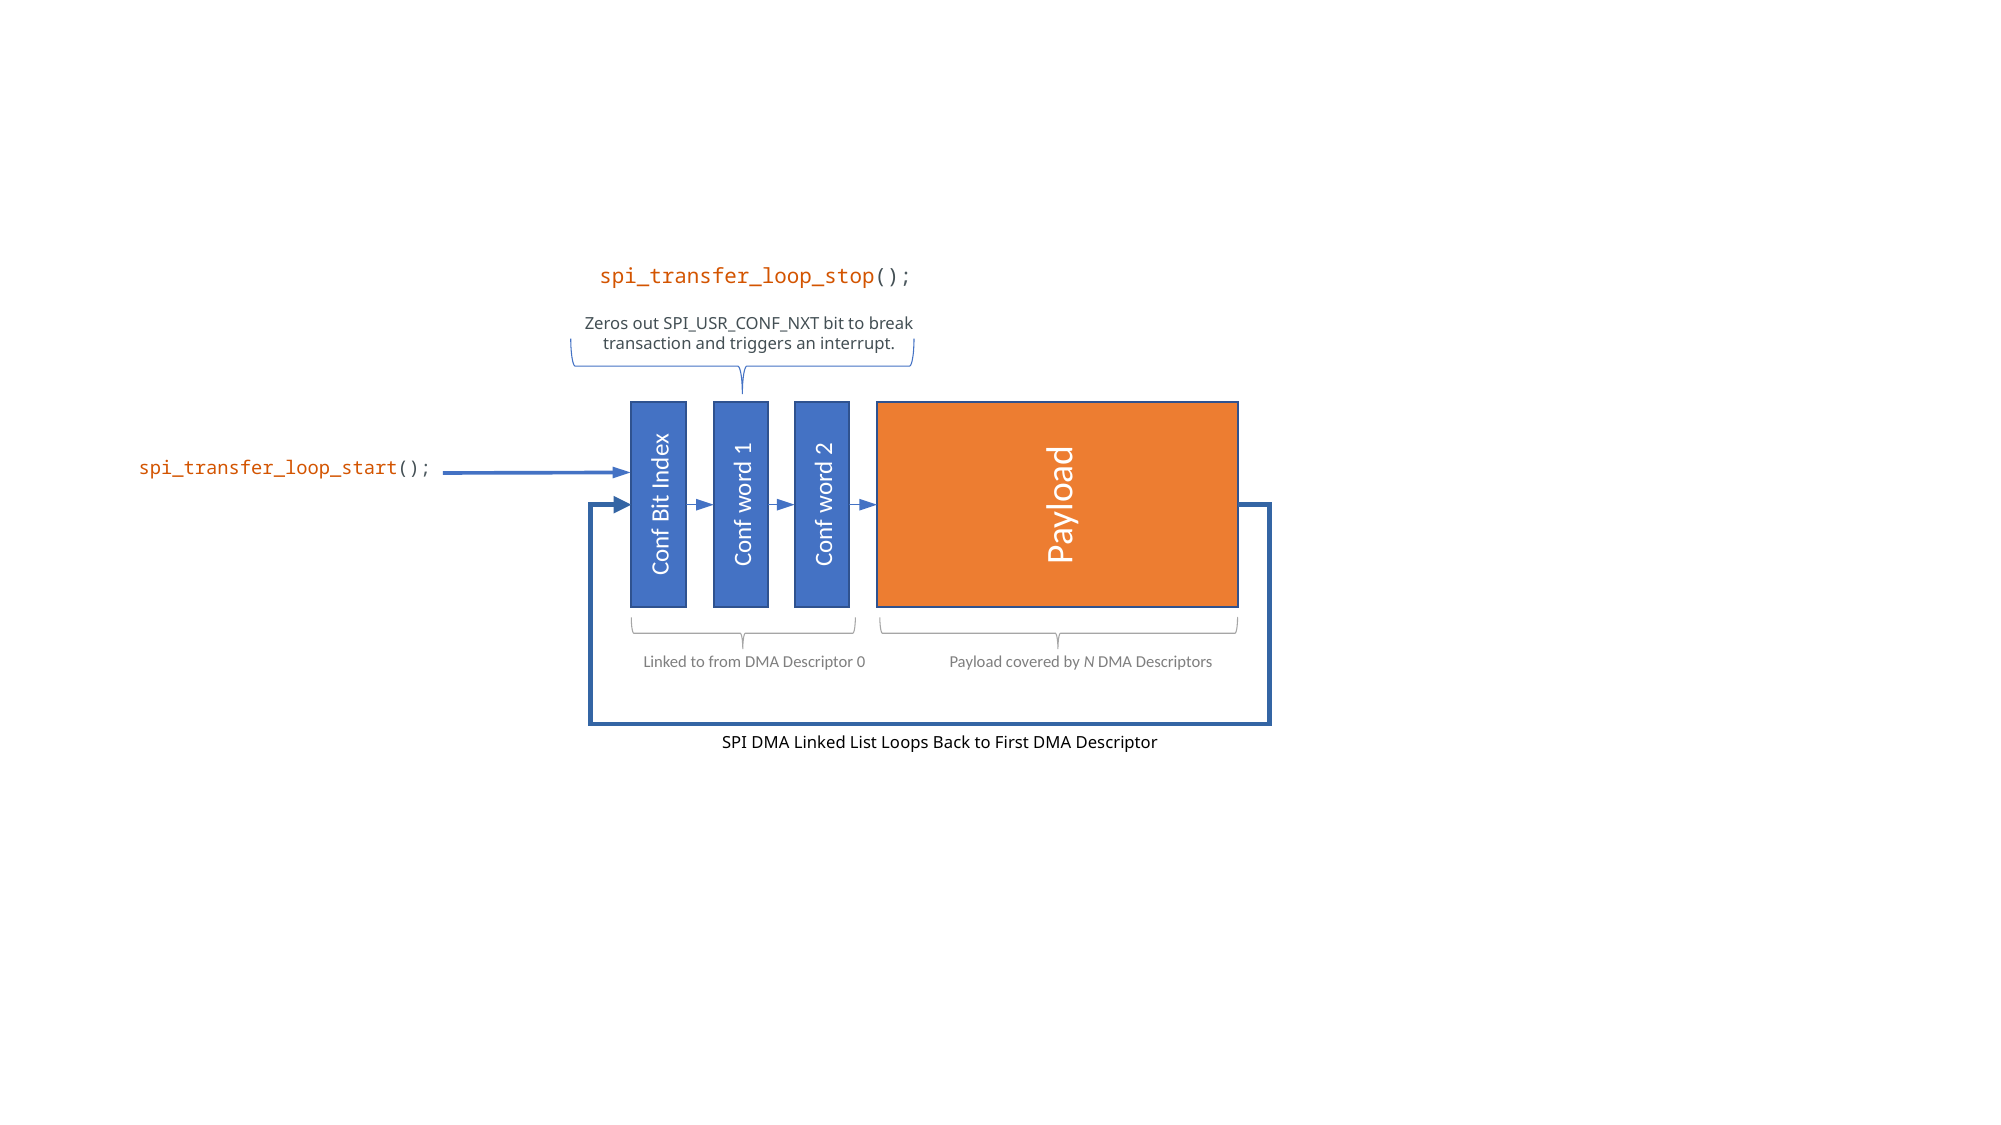

spi_transfer_loop_stop();
Zeros out SPI_USR_CONF_NXT bit to break transaction and triggers an interrupt.
Payload
 spi_transfer_loop_start();
Conf Bit Index
Conf word 1
Conf word 2
Linked to from DMA Descriptor 0
Payload covered by N DMA Descriptors
SPI DMA Linked List Loops Back to First DMA Descriptor